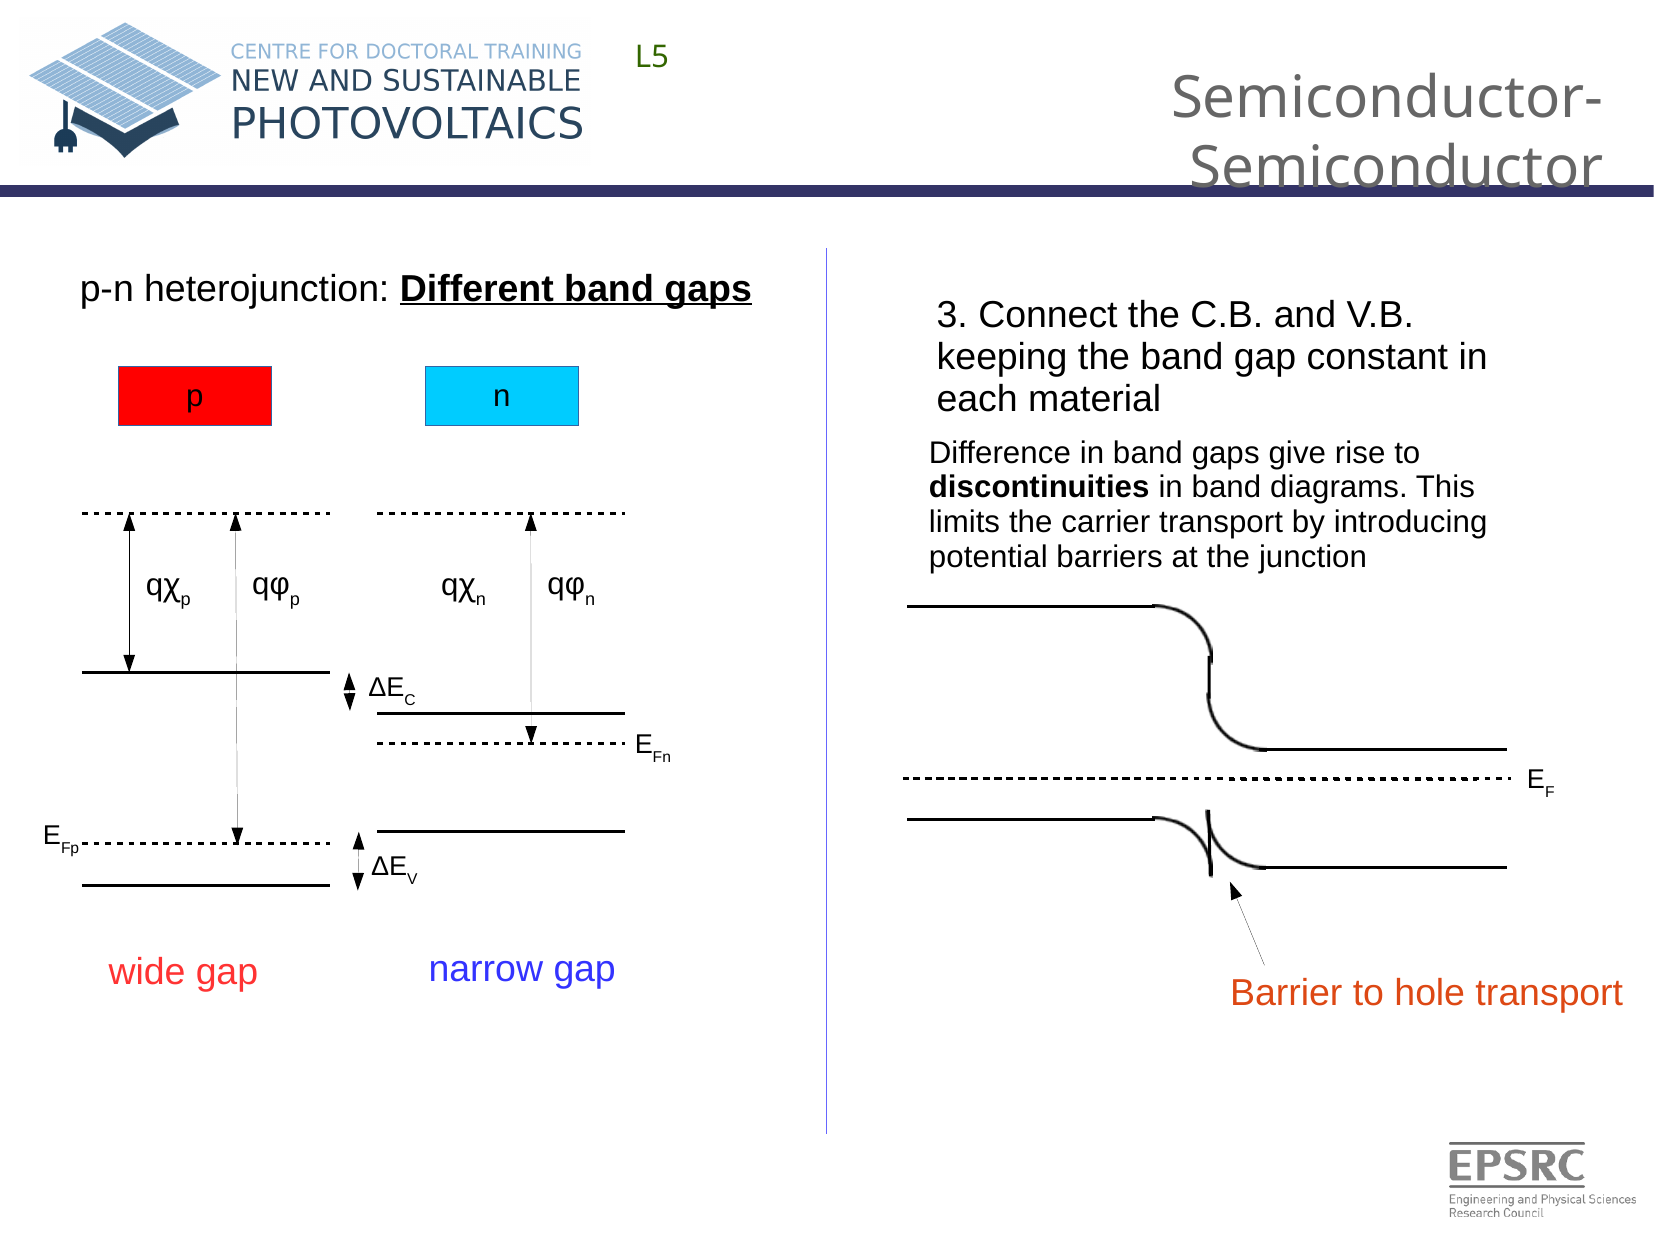

L5
Semiconductor-Semiconductor
p-n heterojunction: Different band gaps
3. Connect the C.B. and V.B. keeping the band gap constant in each material
p
n
Difference in band gaps give rise to discontinuities in band diagrams. This limits the carrier transport by introducing potential barriers at the junction
qχp
qχn
qφp
qφn
ΔEC
EFn
EF
EFp
ΔEV
narrow gap
wide gap
Barrier to hole transport